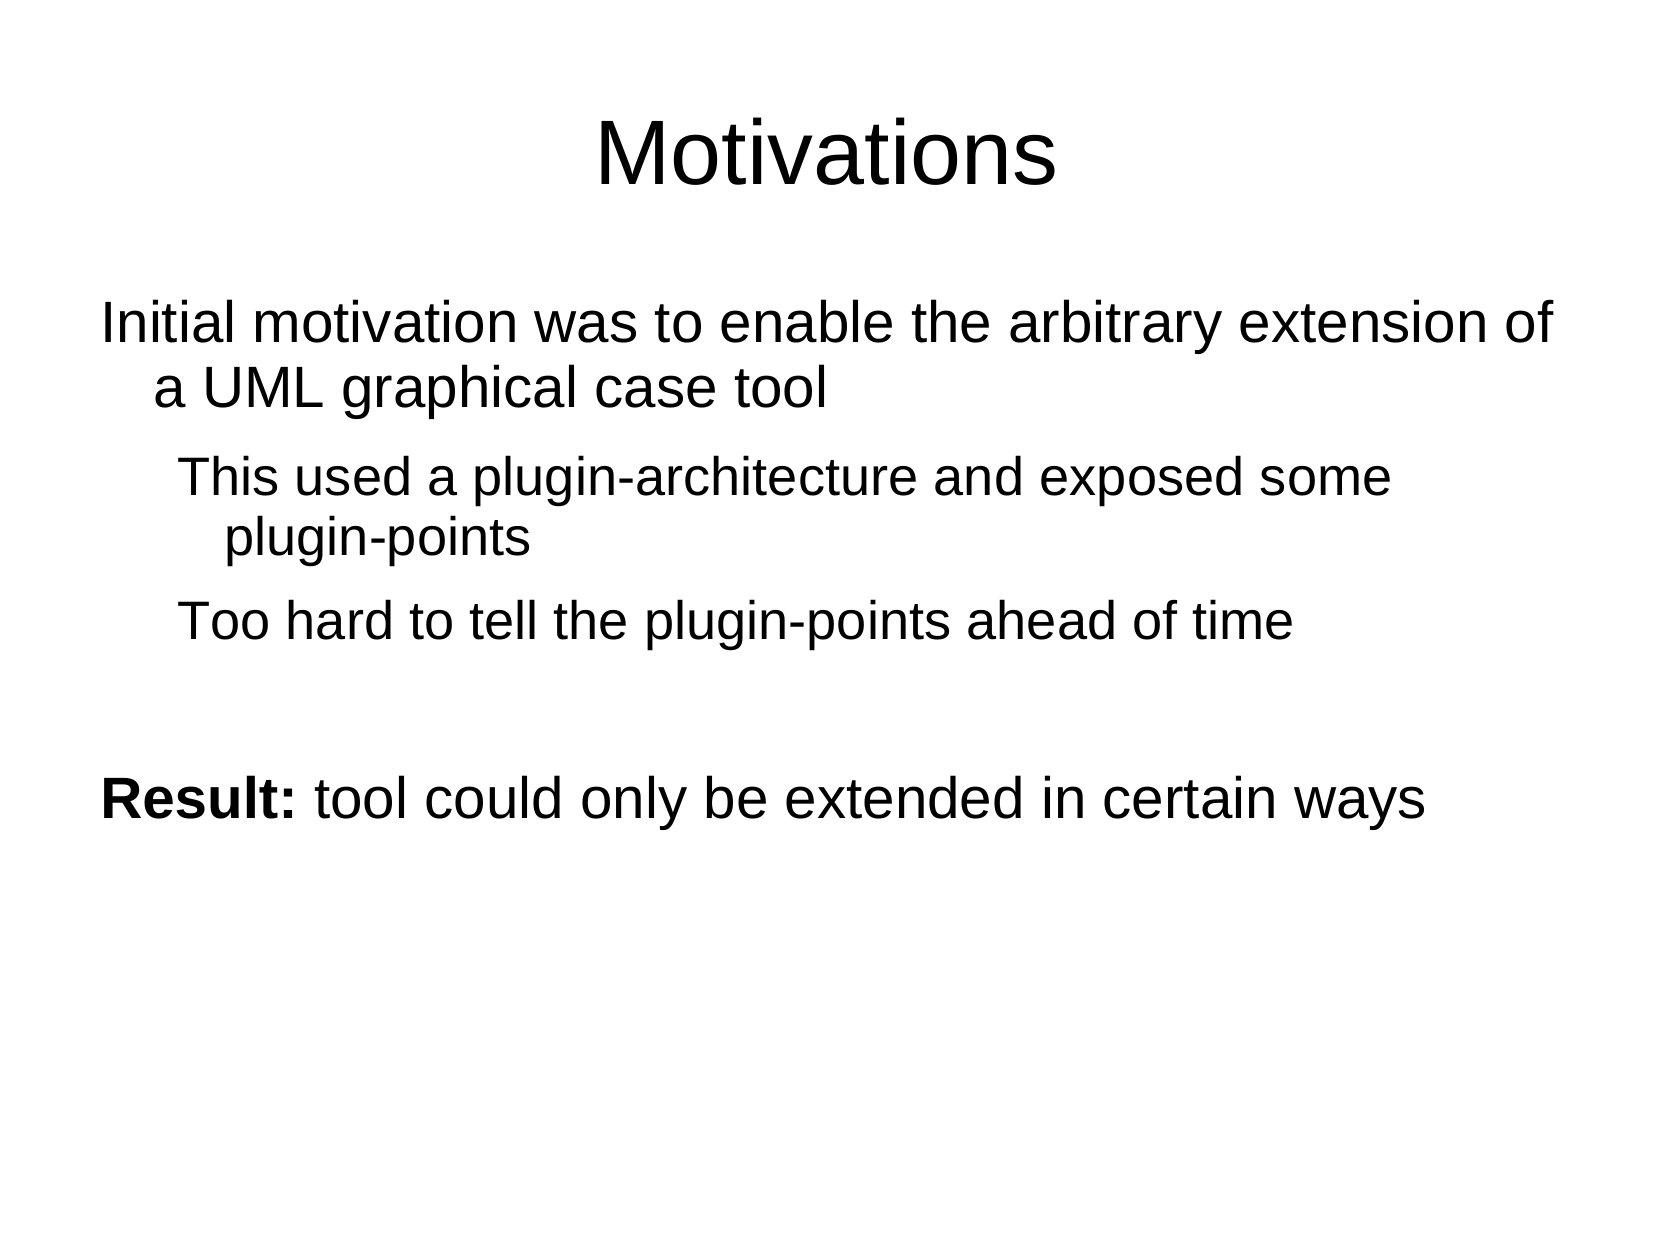

# Motivations
Initial motivation was to enable the arbitrary extension of a UML graphical case tool
This used a plugin-architecture and exposed some plugin-points
Too hard to tell the plugin-points ahead of time
Result: tool could only be extended in certain ways